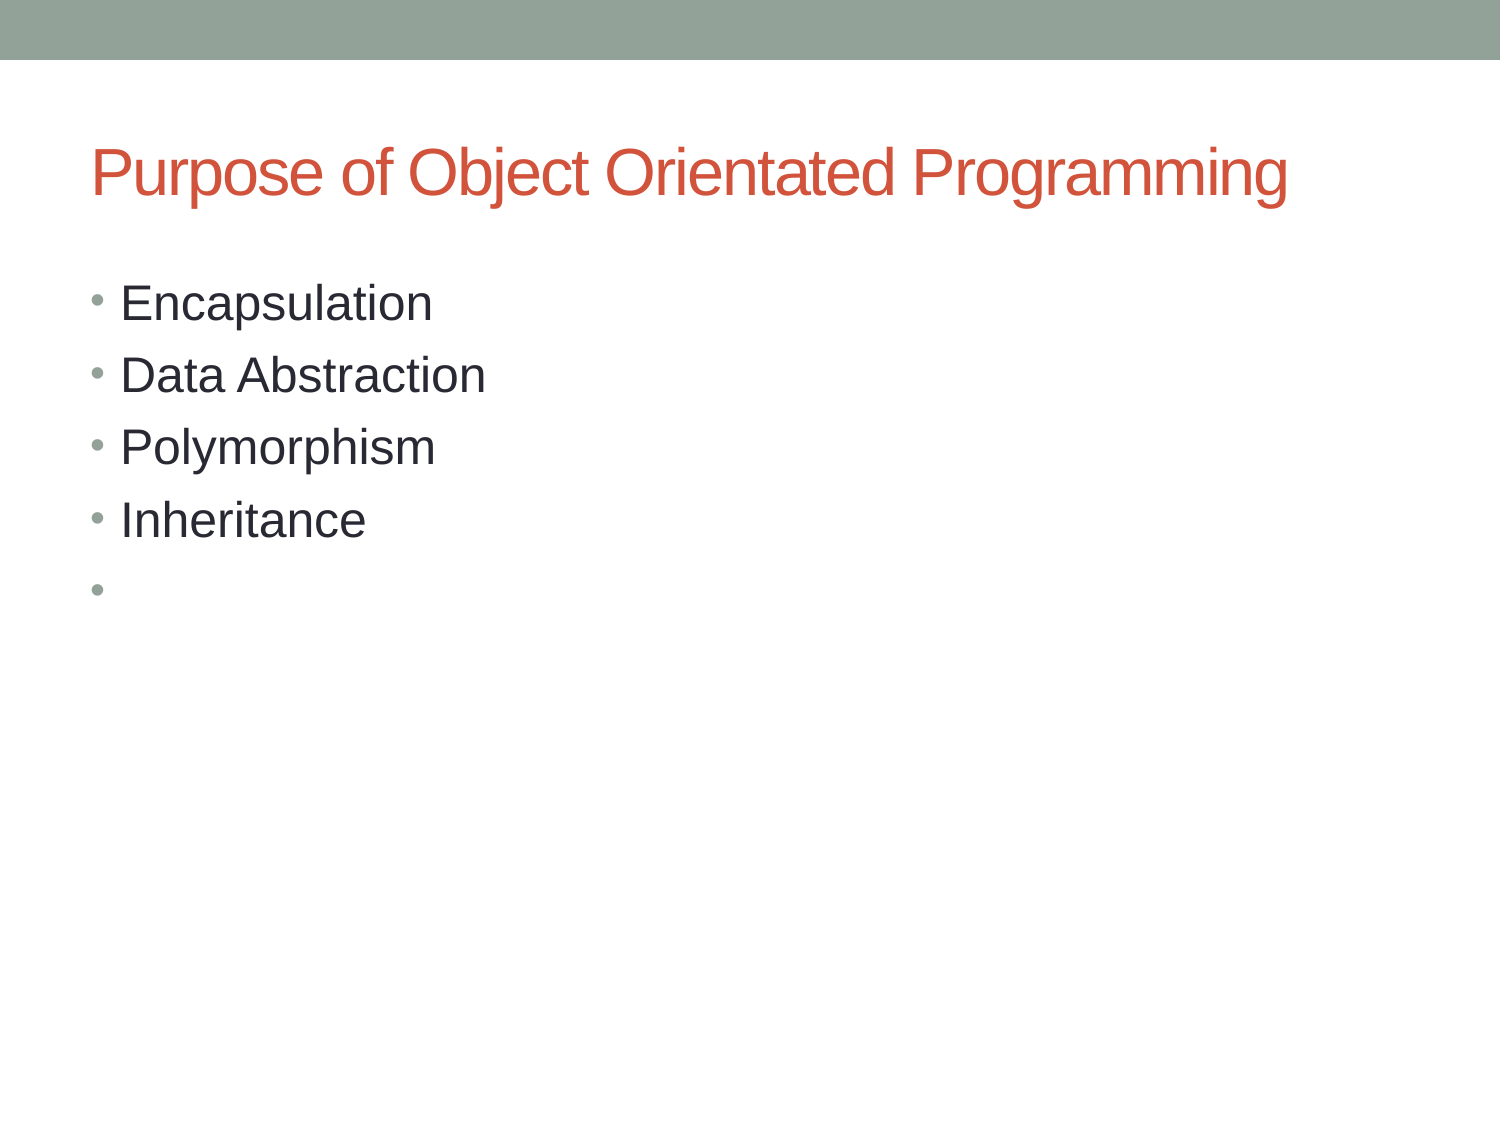

# Purpose of Object Orientated Programming
Encapsulation
Data Abstraction
Polymorphism
Inheritance